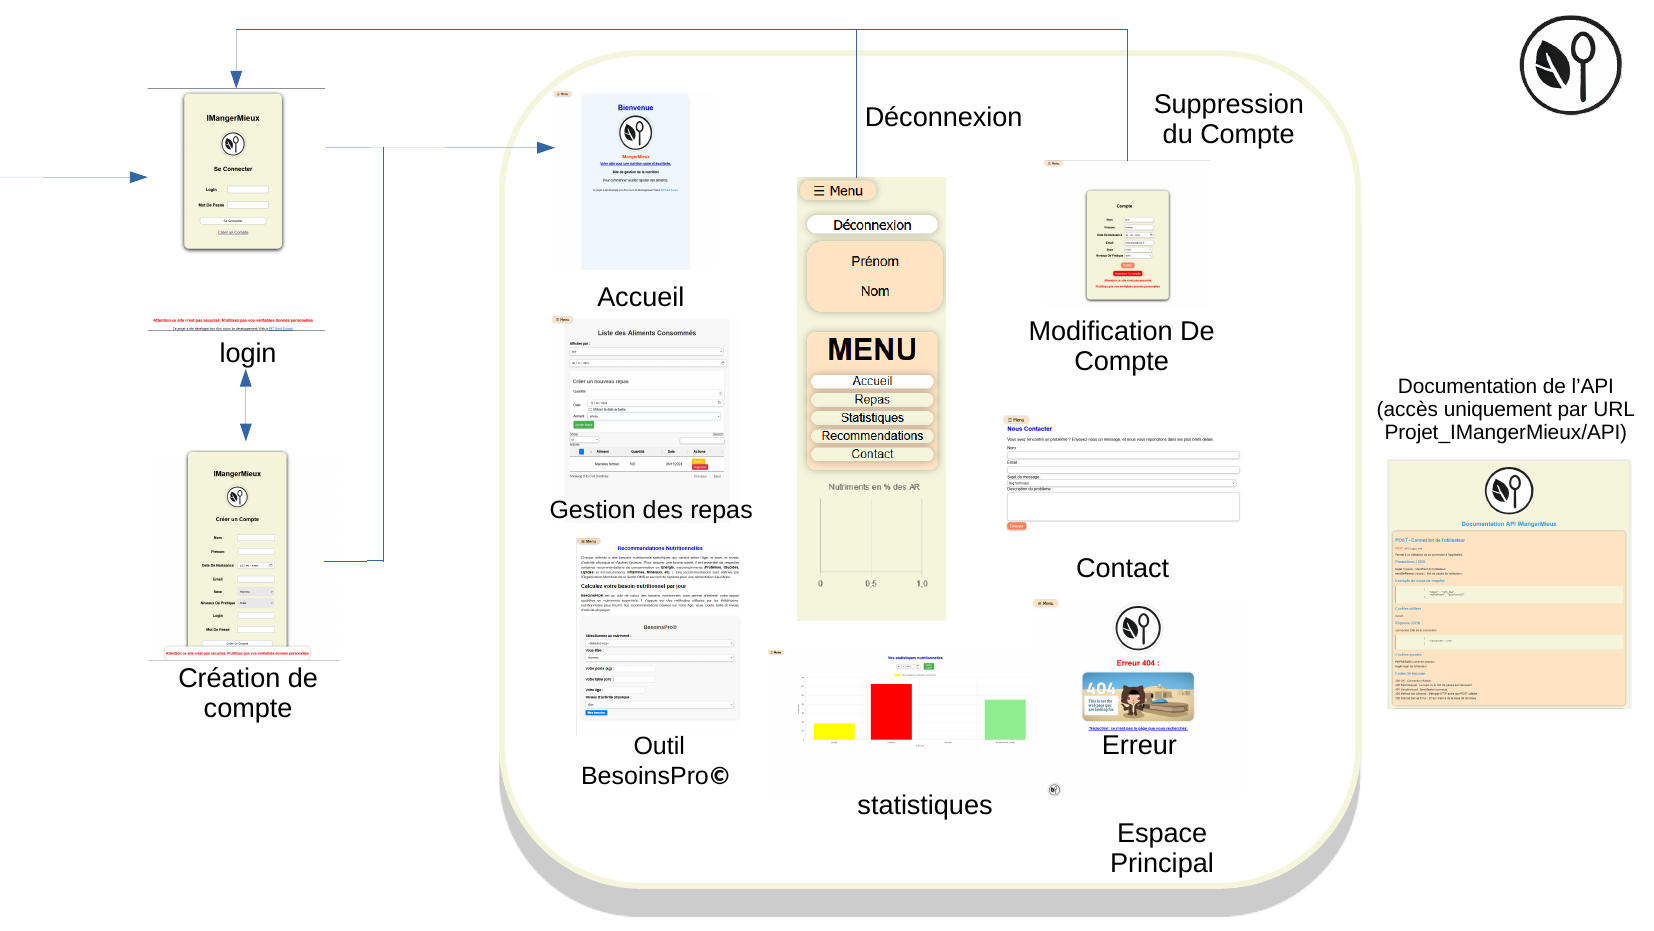

Suppression du Compte
Déconnexion
Accueil
Modification De Compte
login
Documentation de l’API
(accès uniquement par URL
Projet_IMangerMieux/API)
Gestion des repas
Contact
Création de compte
Erreur
Outil BesoinsPro©
statistiques
Espace Principal